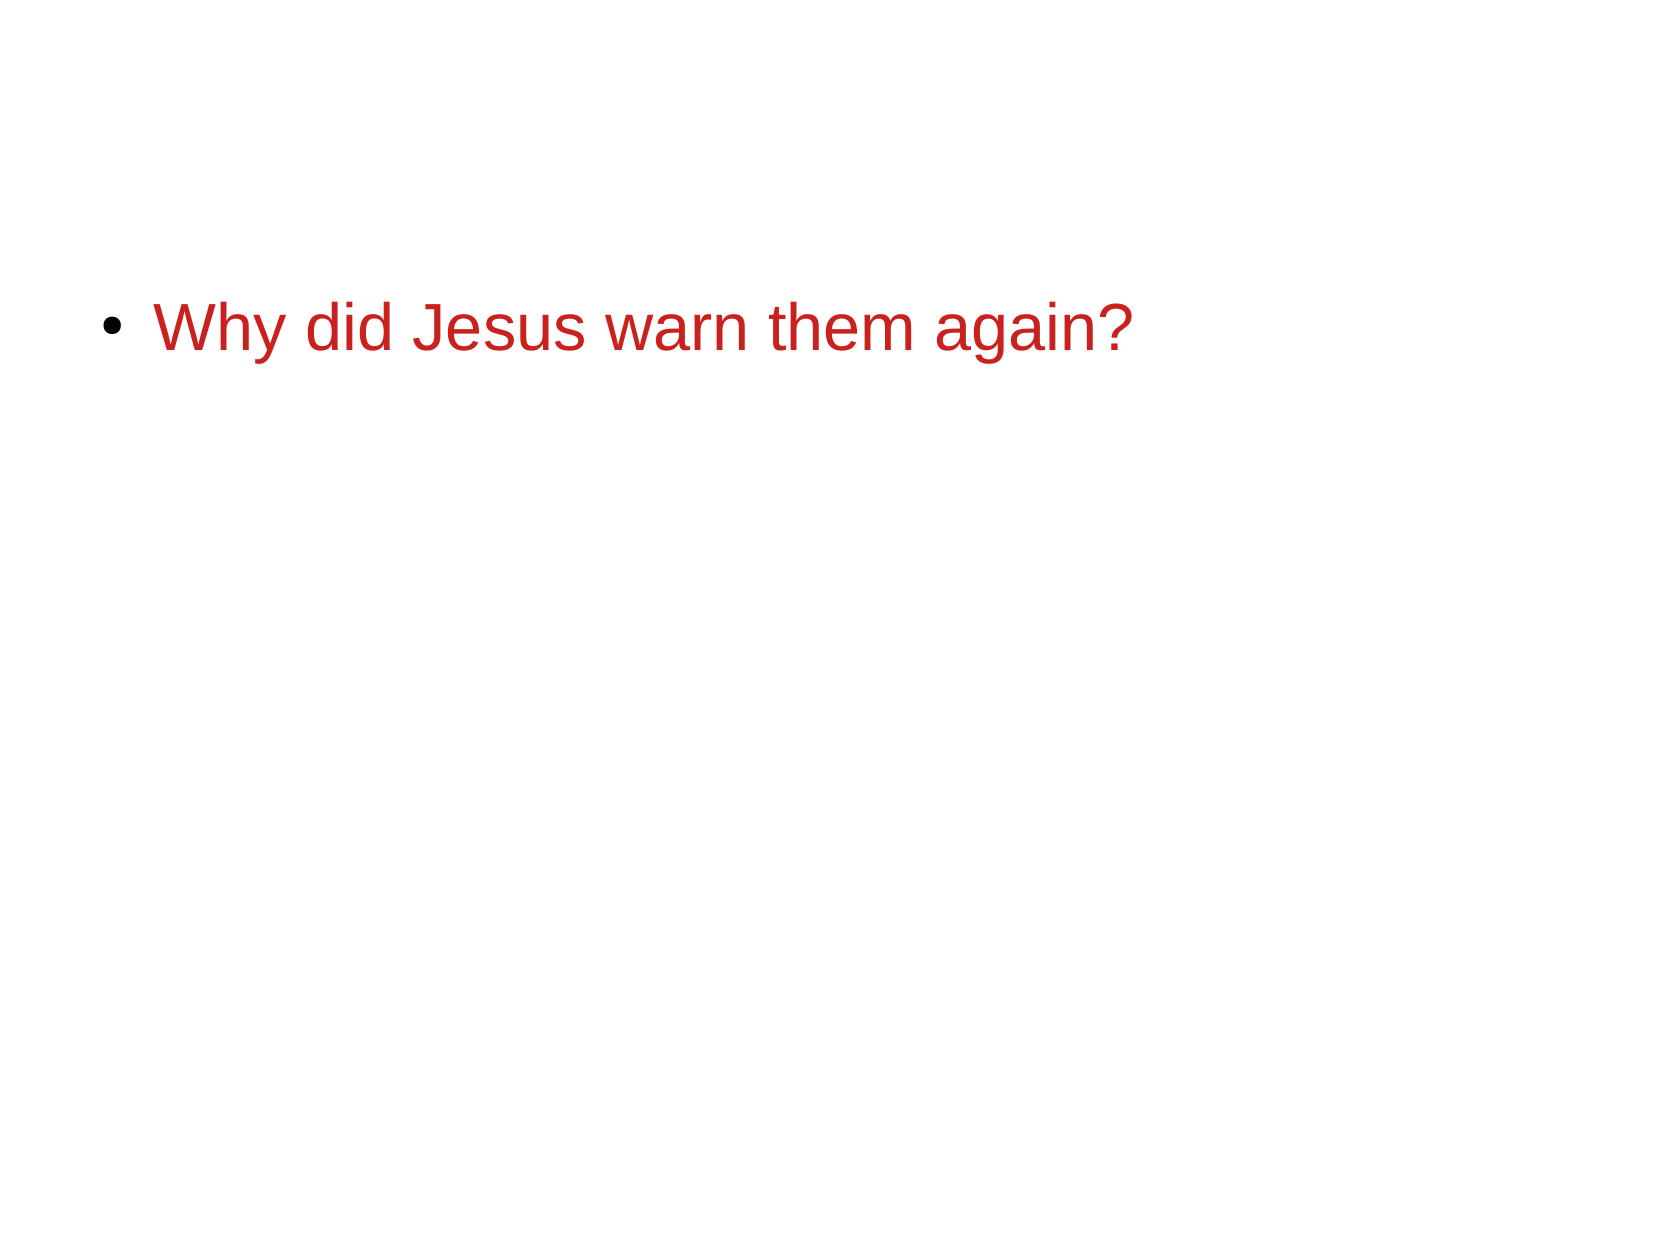

#
Why did Jesus warn them again?